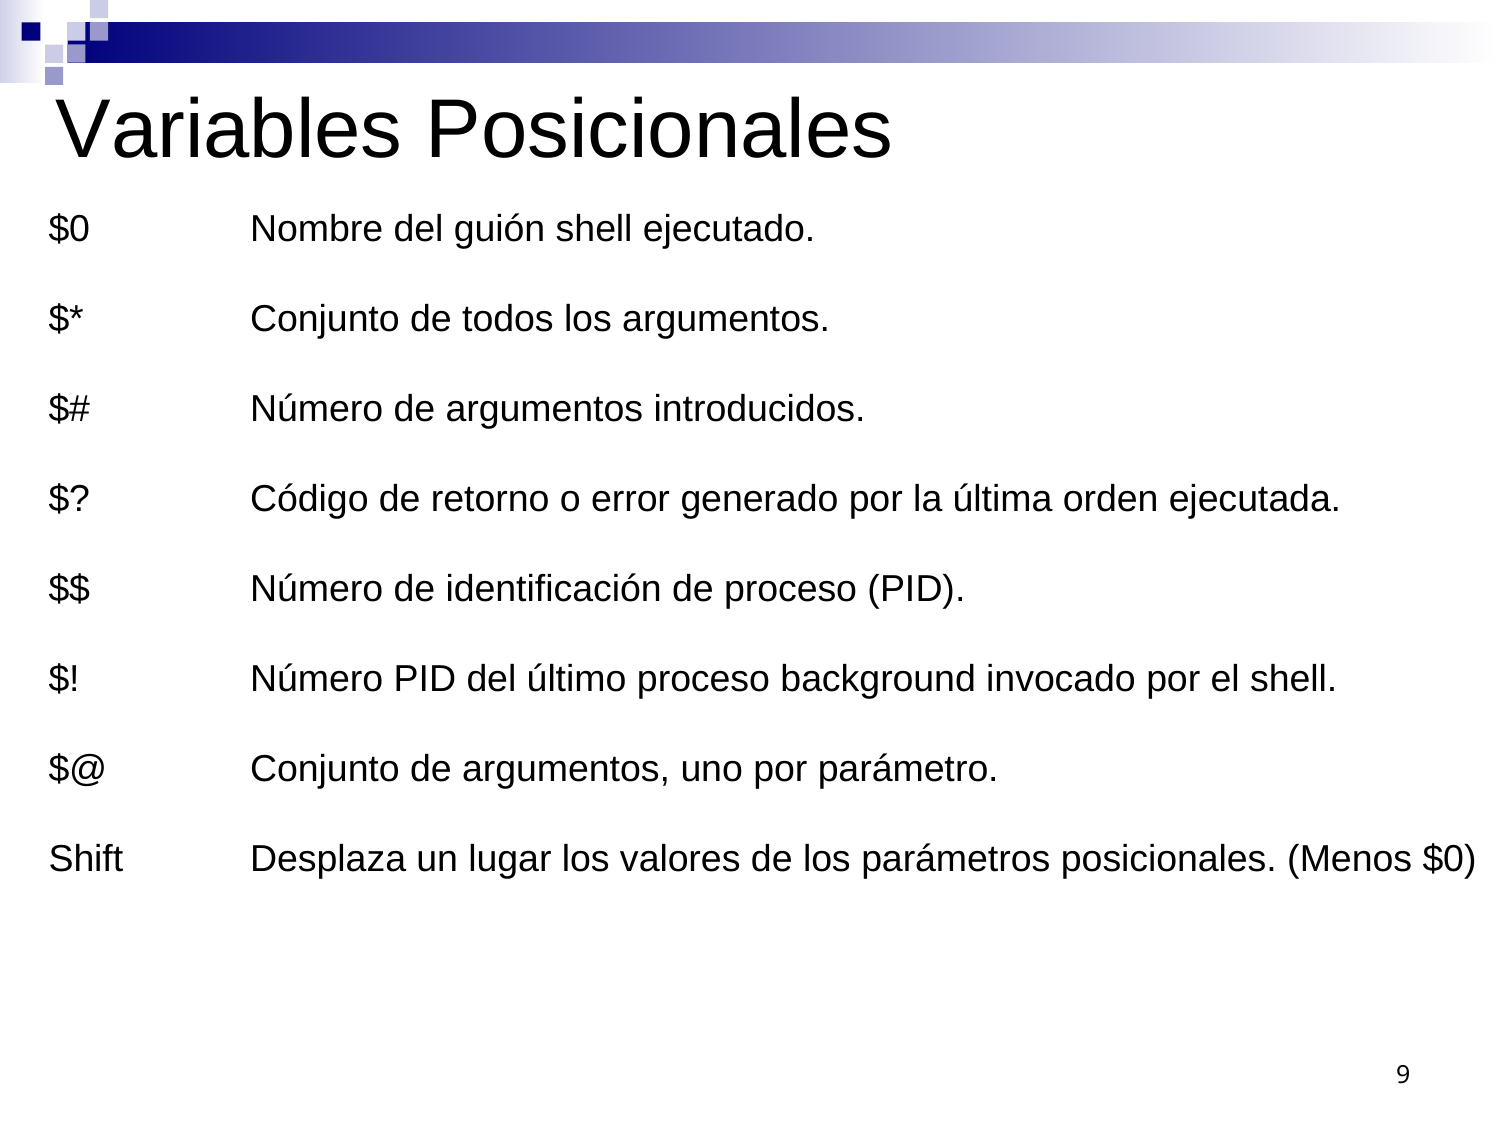

Variables Posicionales
$0		Nombre del guión shell ejecutado.
$*		Conjunto de todos los argumentos.
$#		Número de argumentos introducidos.
$?		Código de retorno o error generado por la última orden ejecutada.
$$		Número de identificación de proceso (PID).
$!		Número PID del último proceso background invocado por el shell.
$@	Conjunto de argumentos, uno por parámetro.
Shift	Desplaza un lugar los valores de los parámetros posicionales. (Menos $0)